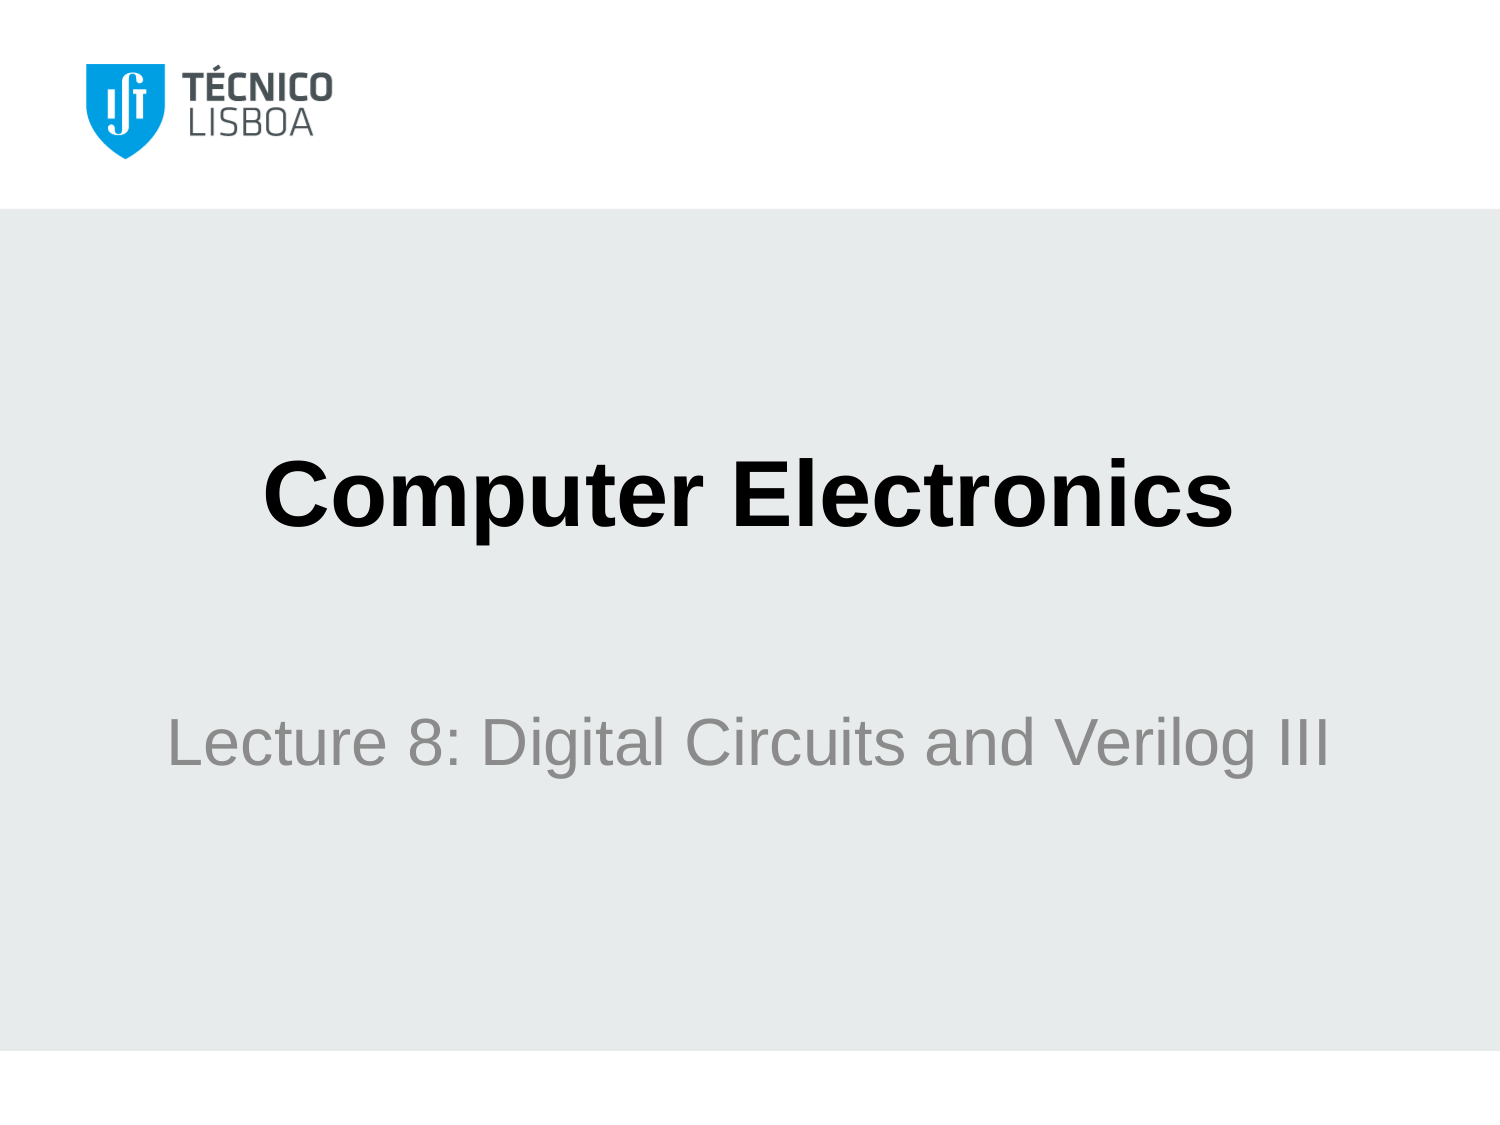

Computer Electronics
# Lecture 8: Digital Circuits and Verilog III